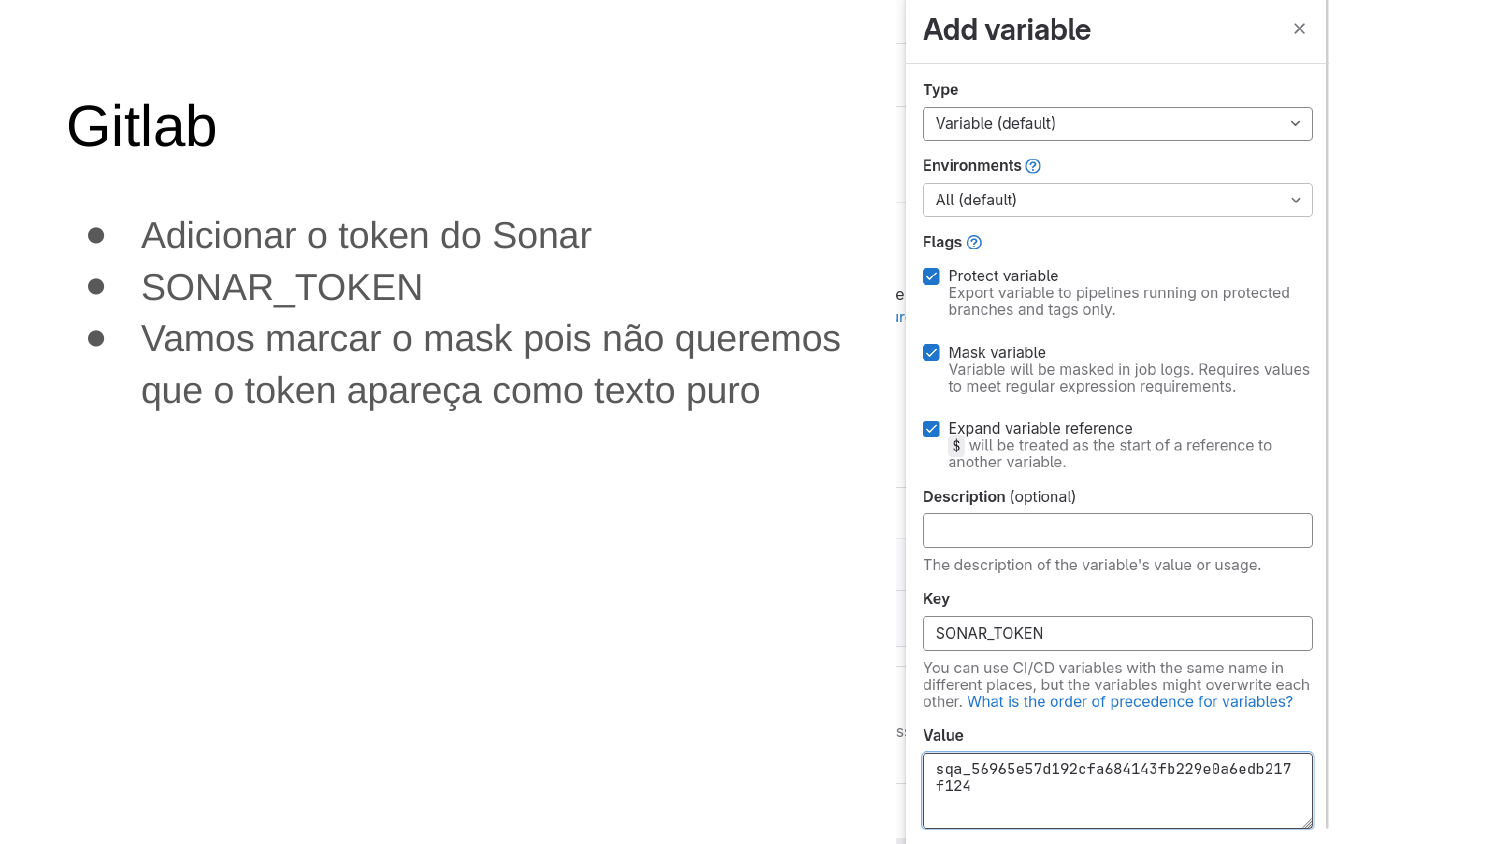

# Gitlab
Adicionar o token do Sonar
SONAR_TOKEN
Vamos marcar o mask pois não queremos
que o token apareça como texto puro